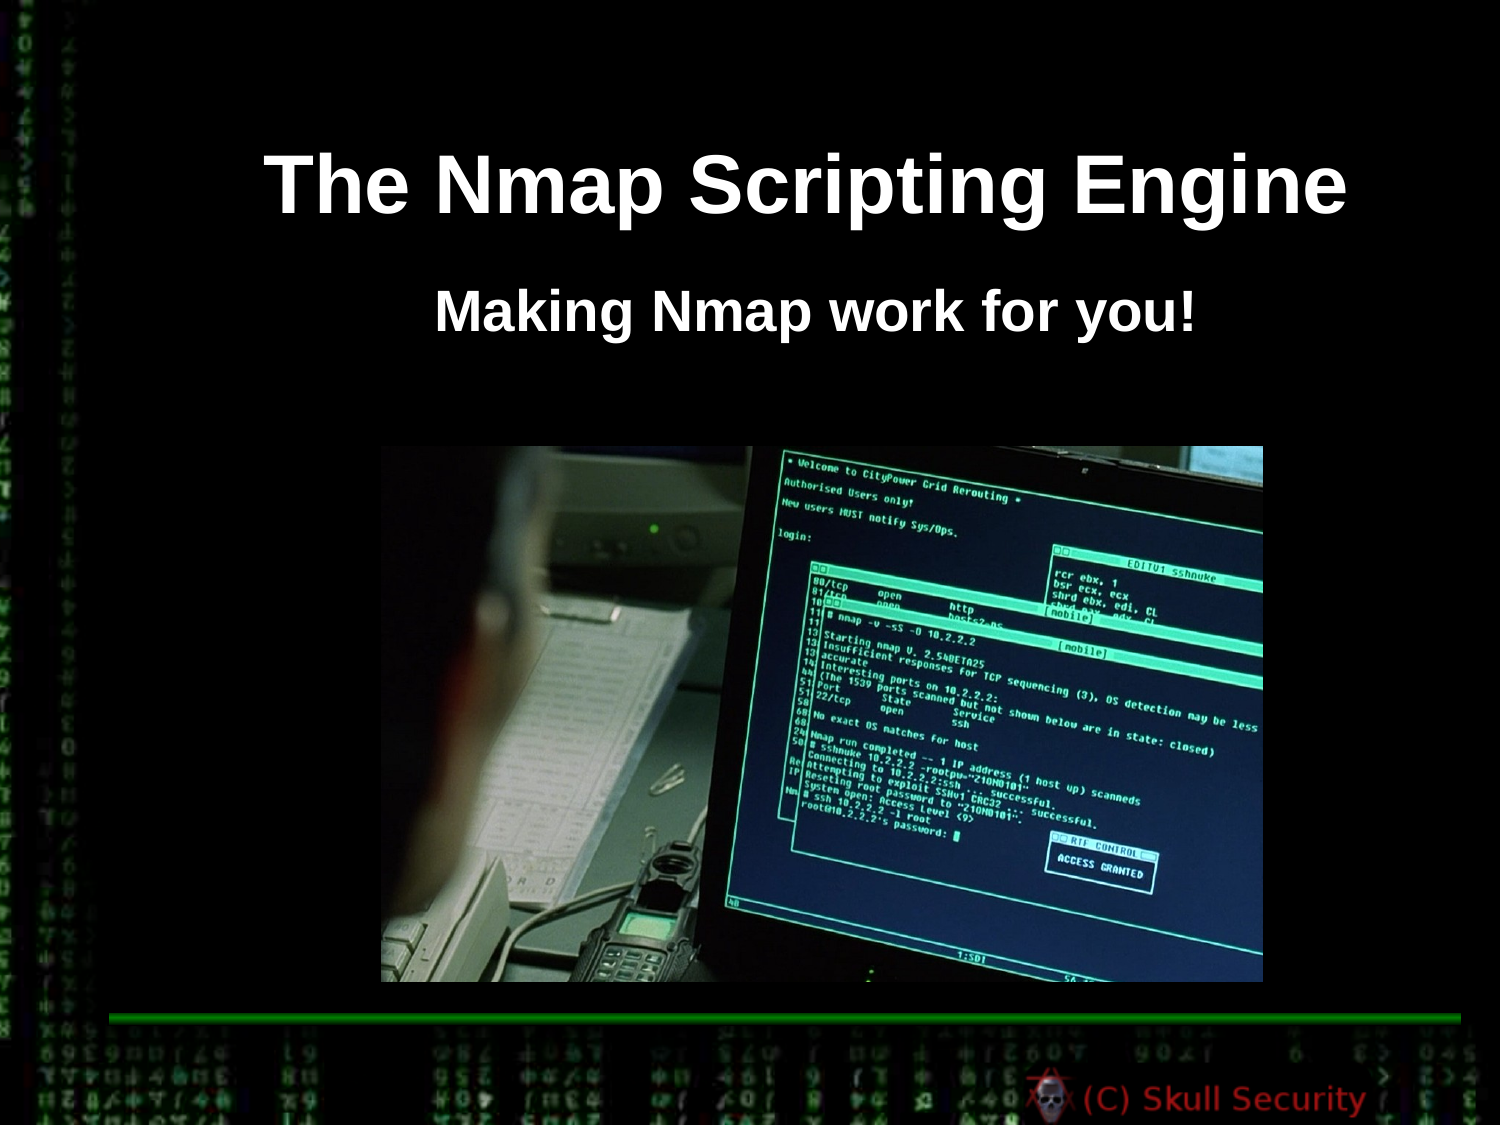

# The Nmap Scripting Engine
Making Nmap work for you!